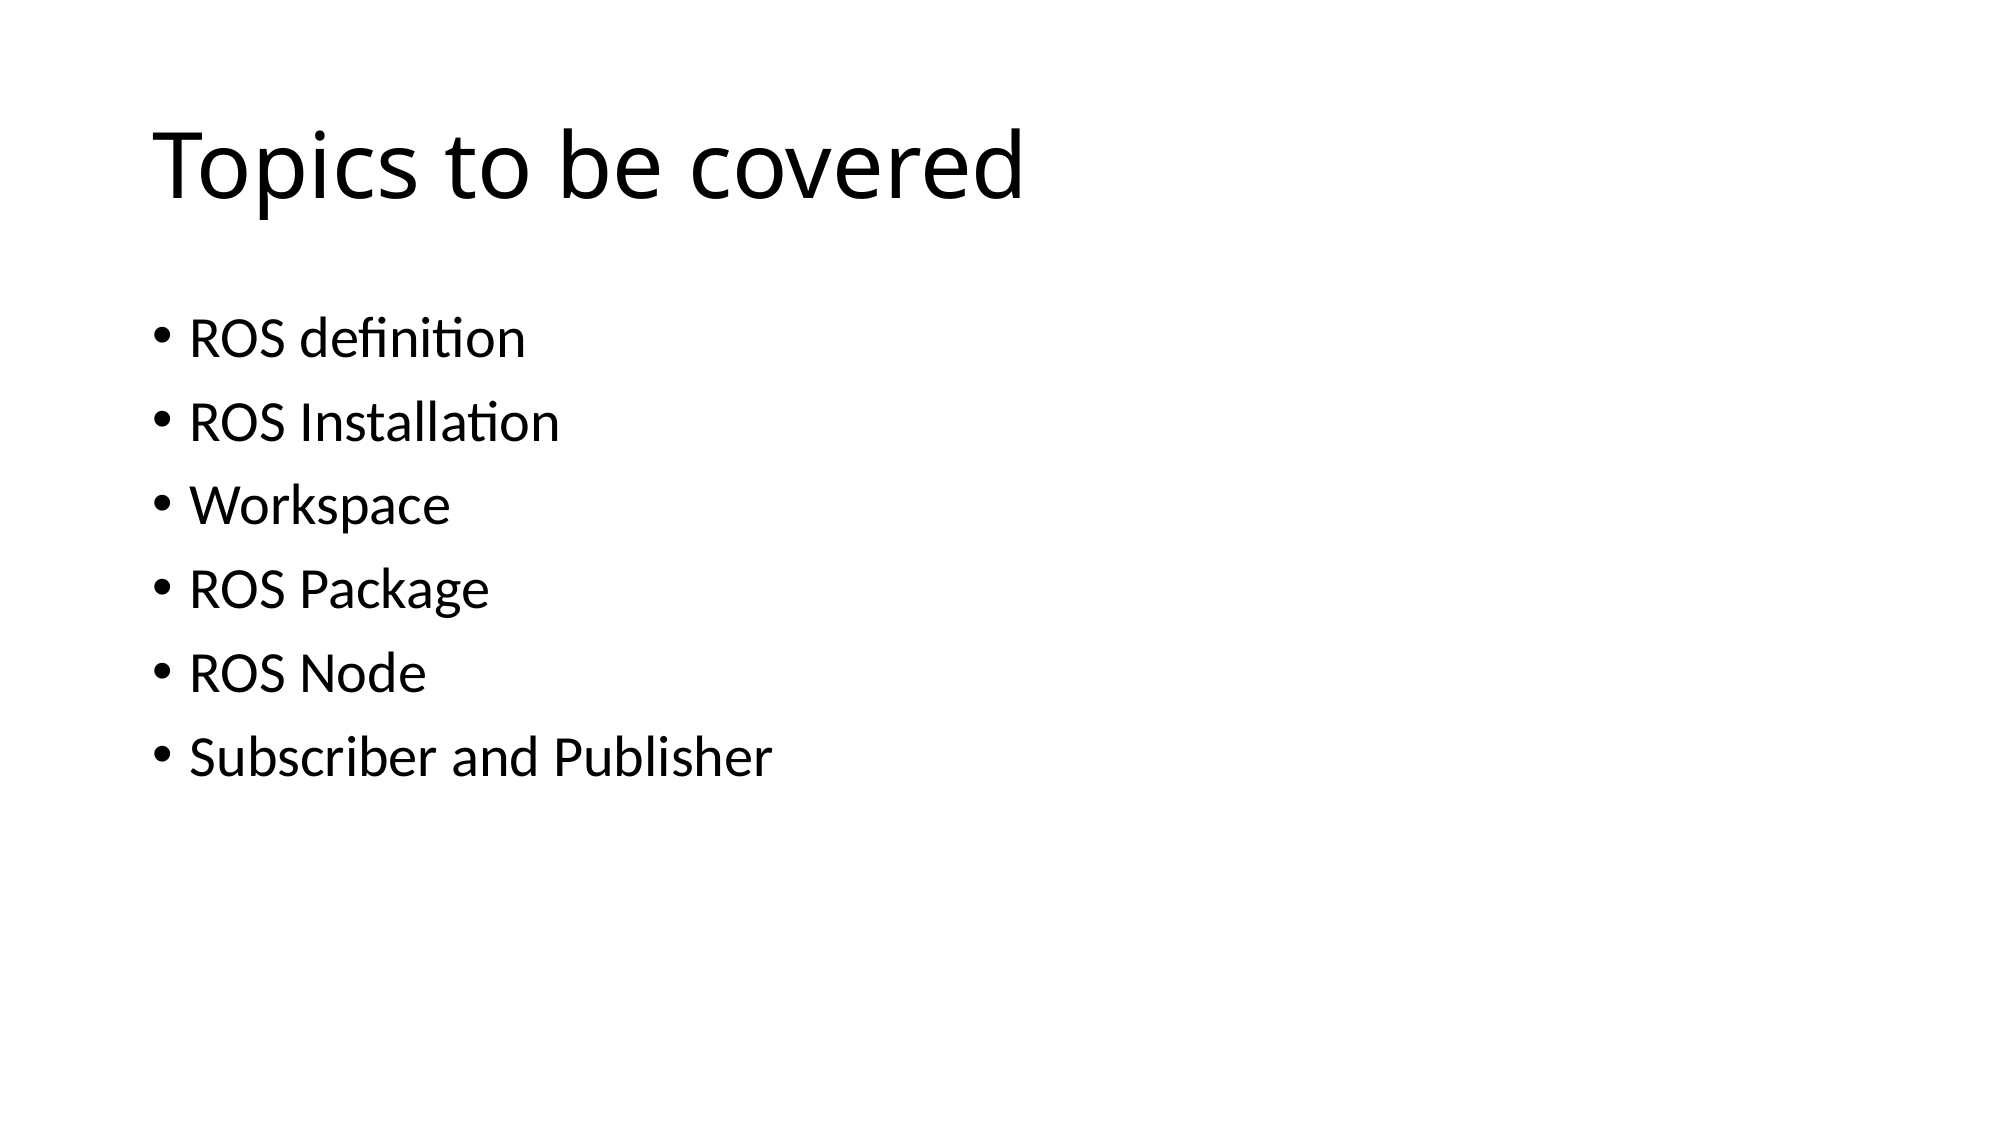

# Topics to be covered
ROS definition
ROS Installation
Workspace
ROS Package
ROS Node
Subscriber and Publisher